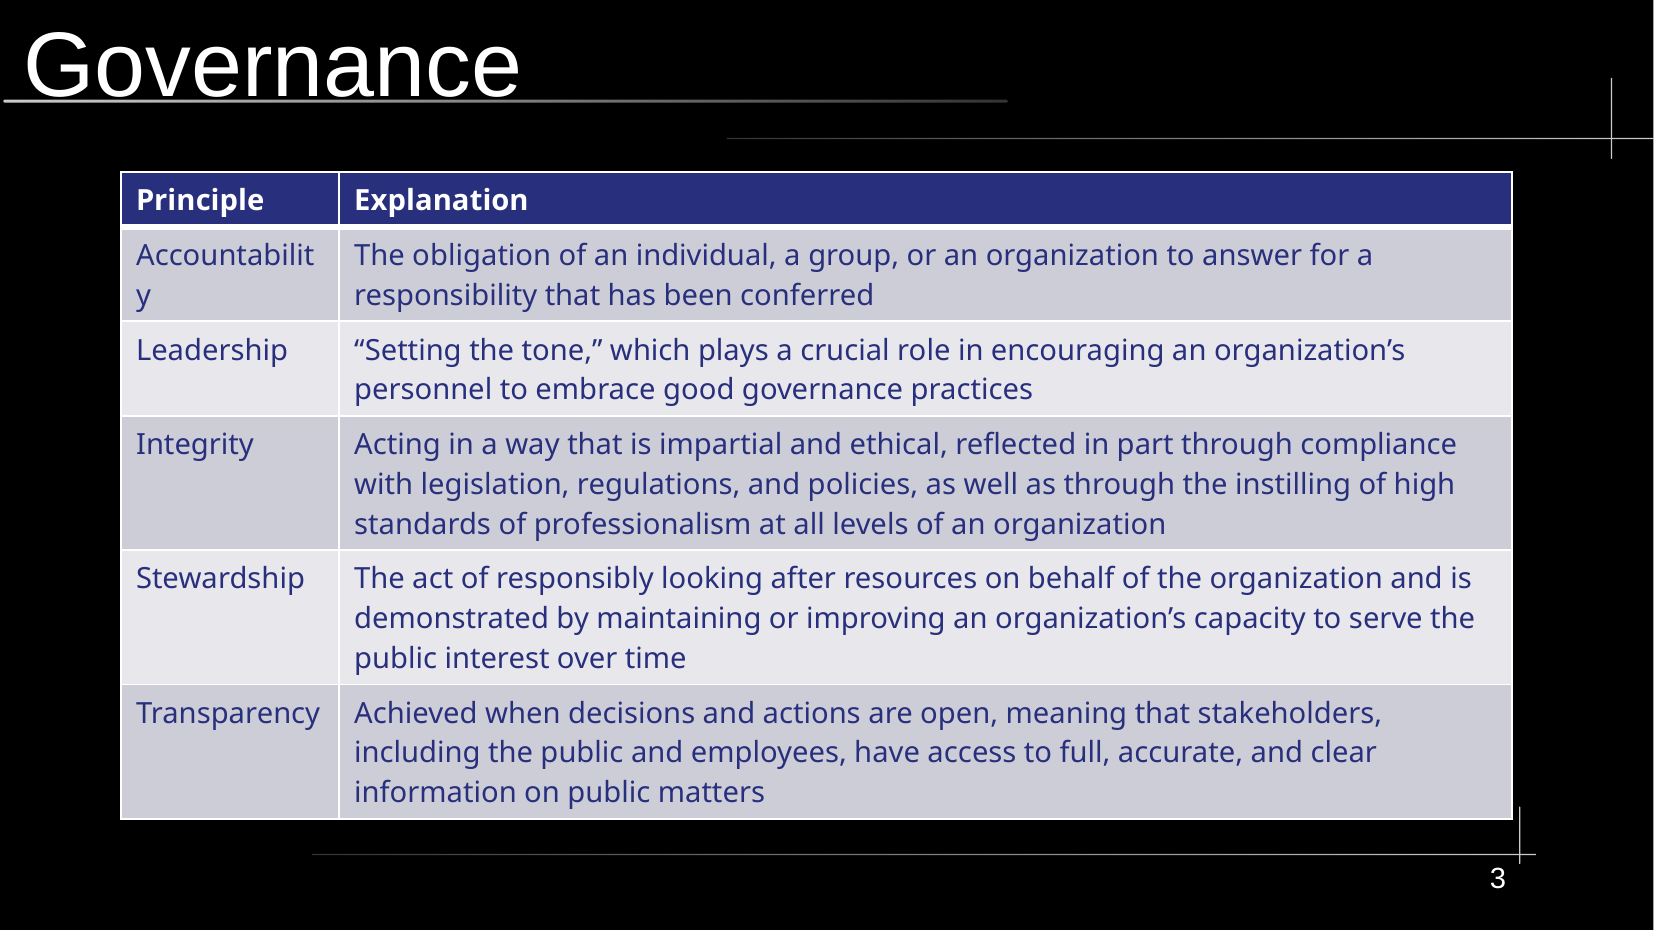

# Governance
| Principle | Explanation |
| --- | --- |
| Accountability | The obligation of an individual, a group, or an organization to answer for a responsibility that has been conferred |
| Leadership | “Setting the tone,” which plays a crucial role in encouraging an organization’s personnel to embrace good governance practices |
| Integrity | Acting in a way that is impartial and ethical, reflected in part through compliance with legislation, regulations, and policies, as well as through the instilling of high standards of professionalism at all levels of an organization |
| Stewardship | The act of responsibly looking after resources on behalf of the organization and is demonstrated by maintaining or improving an organization’s capacity to serve the public interest over time |
| Transparency | Achieved when decisions and actions are open, meaning that stakeholders, including the public and employees, have access to full, accurate, and clear information on public matters |
3